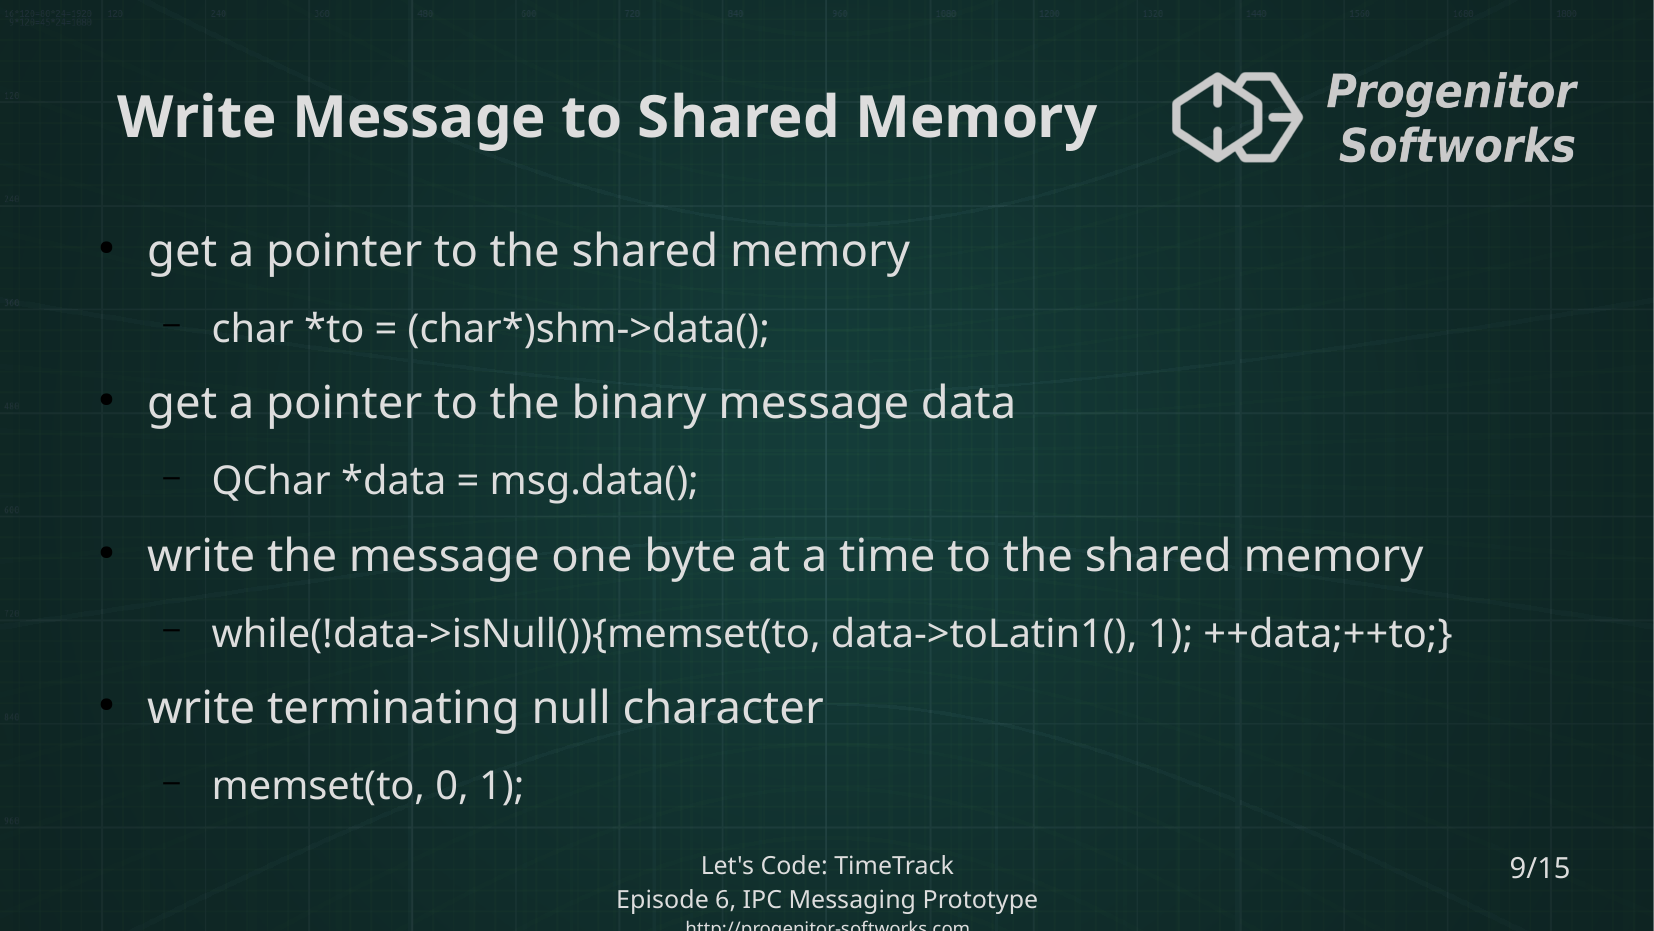

# Write Message to Shared Memory
get a pointer to the shared memory
char *to = (char*)shm->data();
get a pointer to the binary message data
QChar *data = msg.data();
write the message one byte at a time to the shared memory
while(!data->isNull()){memset(to, data->toLatin1(), 1); ++data;++to;}
write terminating null character
memset(to, 0, 1);
9